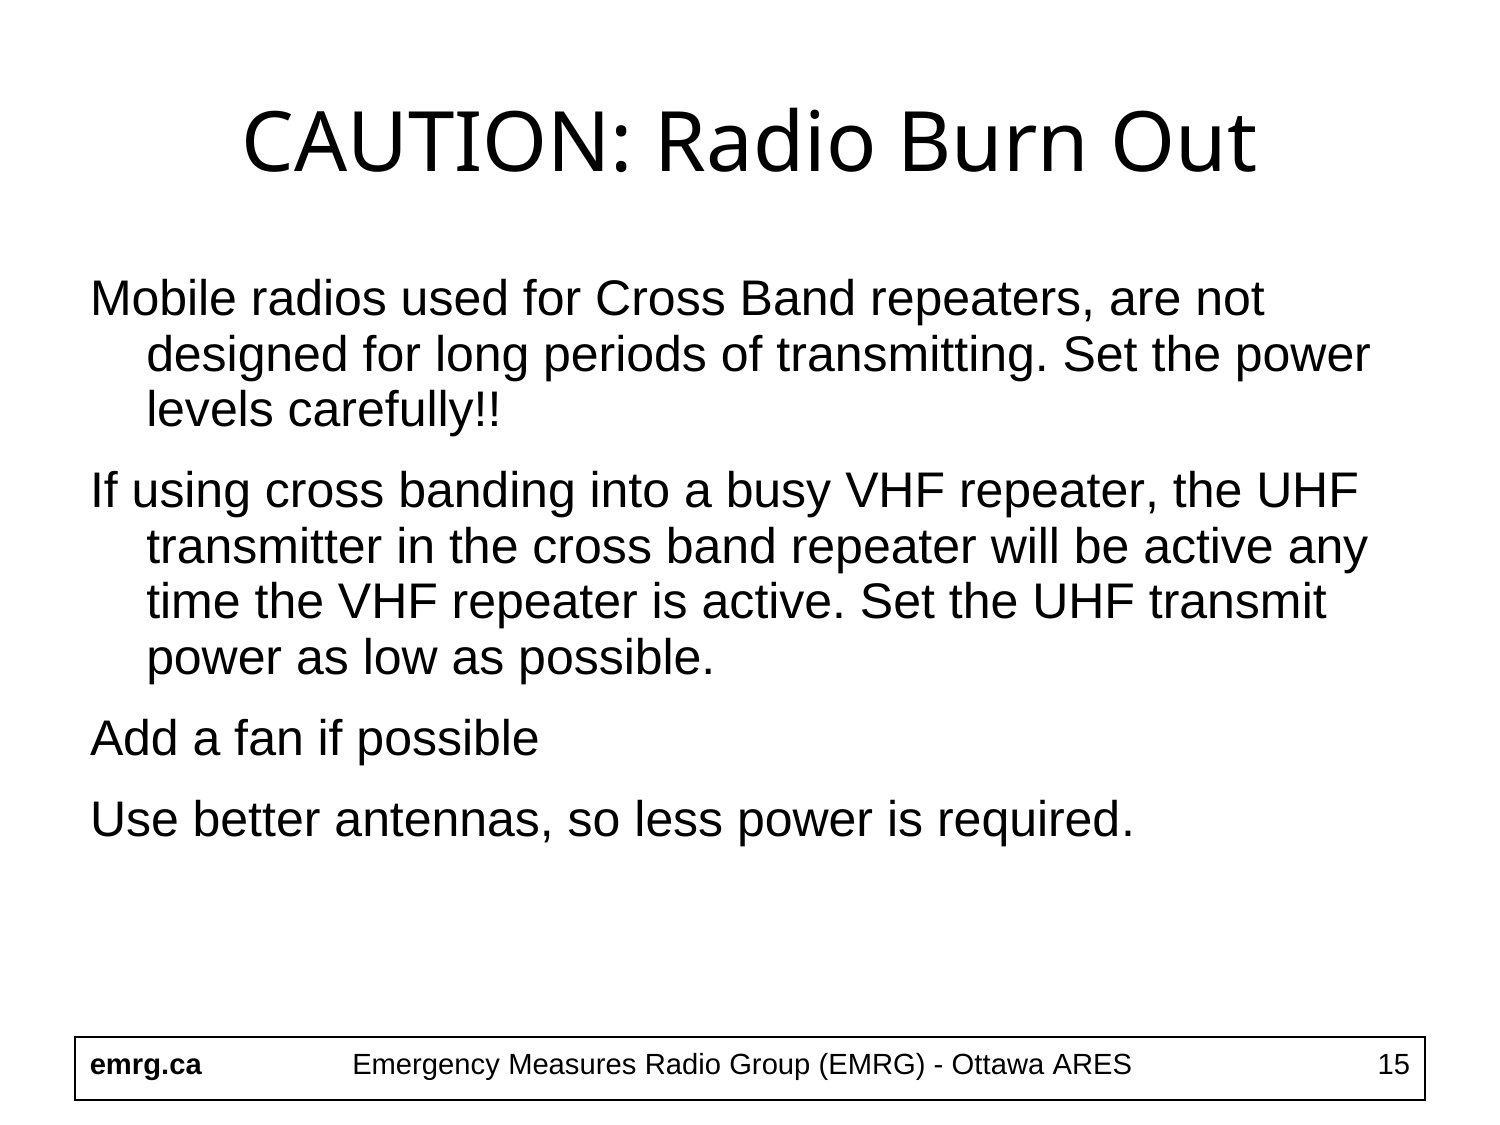

# CAUTION: Radio Burn Out
Mobile radios used for Cross Band repeaters, are not designed for long periods of transmitting. Set the power levels carefully!!
If using cross banding into a busy VHF repeater, the UHF transmitter in the cross band repeater will be active any time the VHF repeater is active. Set the UHF transmit power as low as possible.
Add a fan if possible
Use better antennas, so less power is required.
Emergency Measures Radio Group (EMRG) - Ottawa ARES